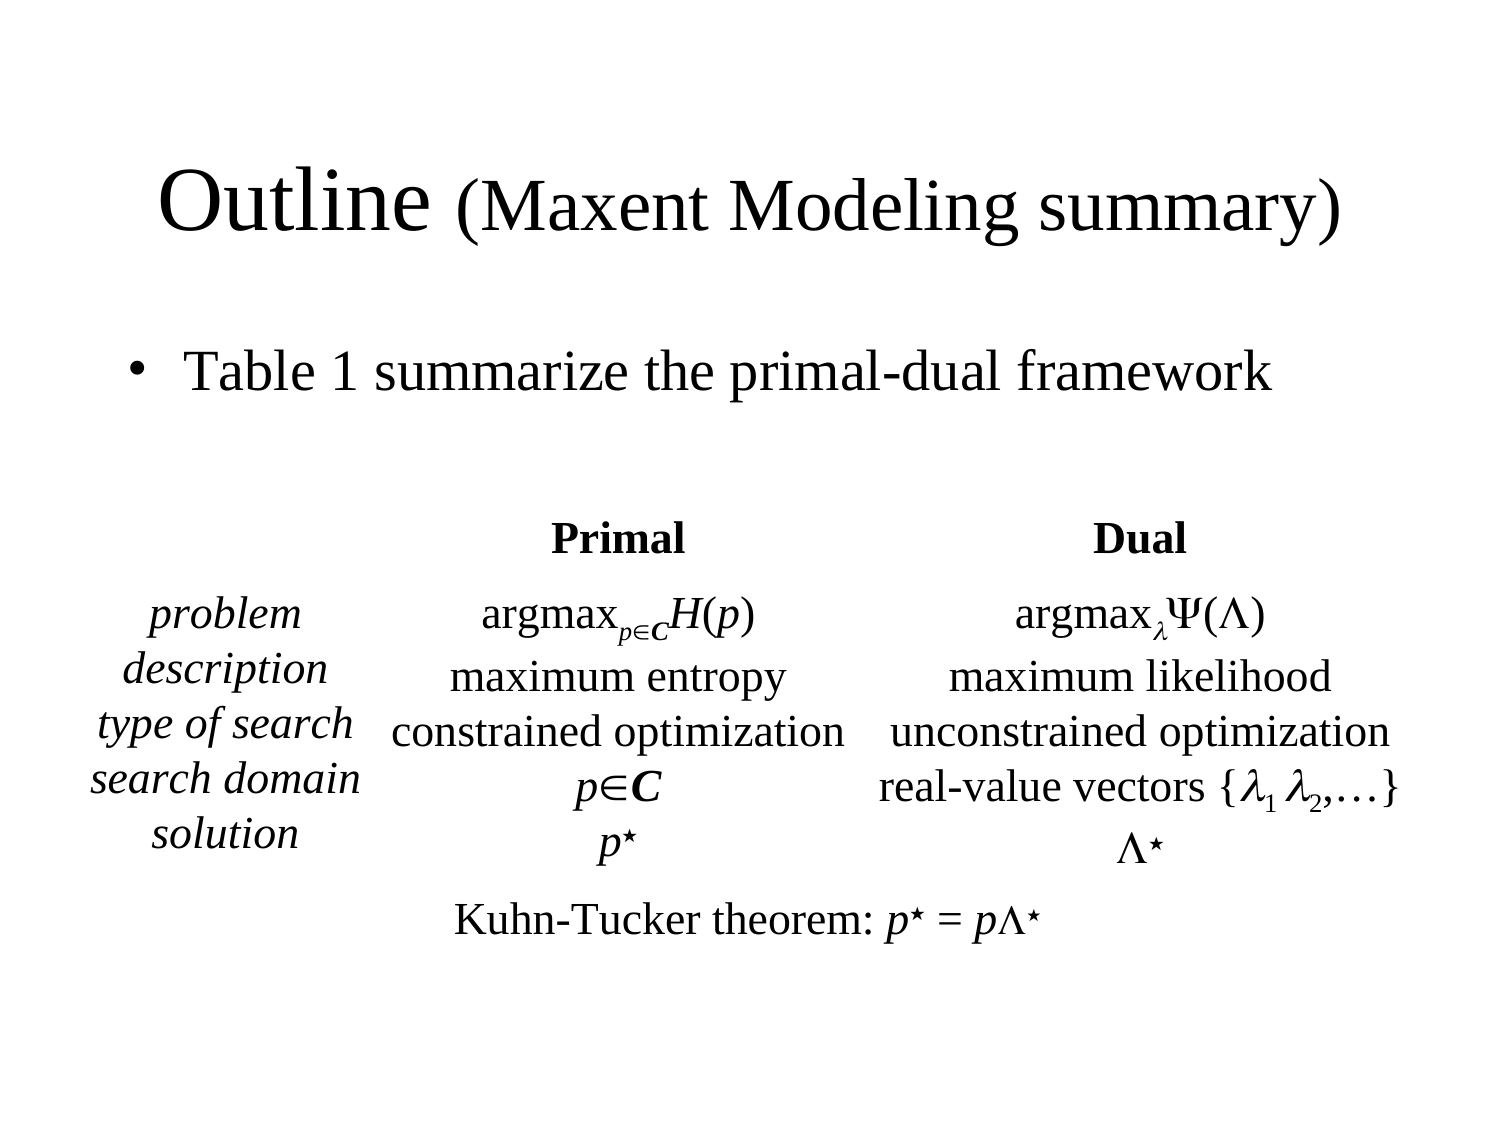

# Outline (Maxent Modeling summary)
Table 1 summarize the primal-dual framework
| | Primal | Dual |
| --- | --- | --- |
| problem description type of search search domain solution | argmaxpCH(p) maximum entropy constrained optimization pC p★ | argmax() maximum likelihood unconstrained optimization real-value vectors {1 2,…} ★ |
| Kuhn-Tucker theorem: p★ = p★ | | |